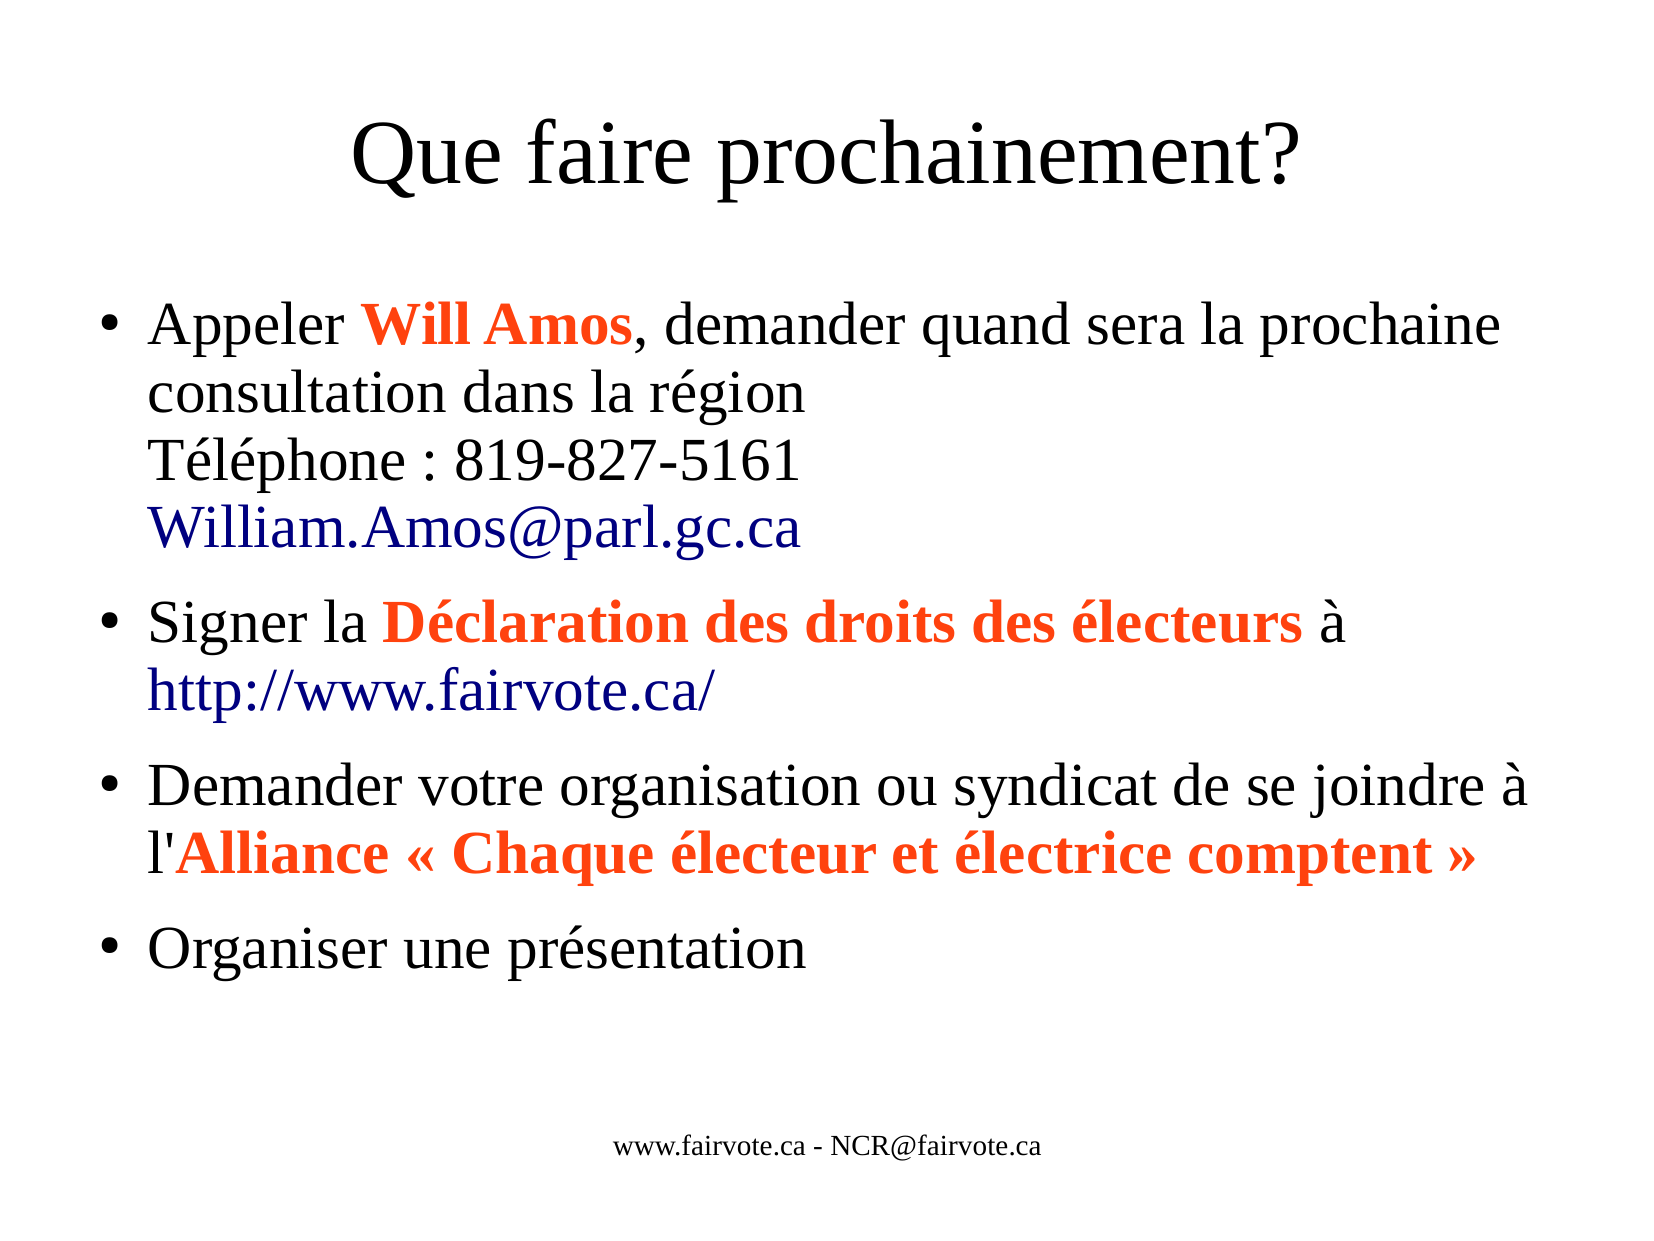

# Que faire prochainement?
Appeler Will Amos, demander quand sera la prochaine consultation dans la région
Téléphone : 819-827-5161
William.Amos@parl.gc.ca
Signer la Déclaration des droits des électeurs à http://www.fairvote.ca/
Demander votre organisation ou syndicat de se joindre à l'Alliance « Chaque électeur et électrice comptent »
Organiser une présentation
www.fairvote.ca - NCR@fairvote.ca